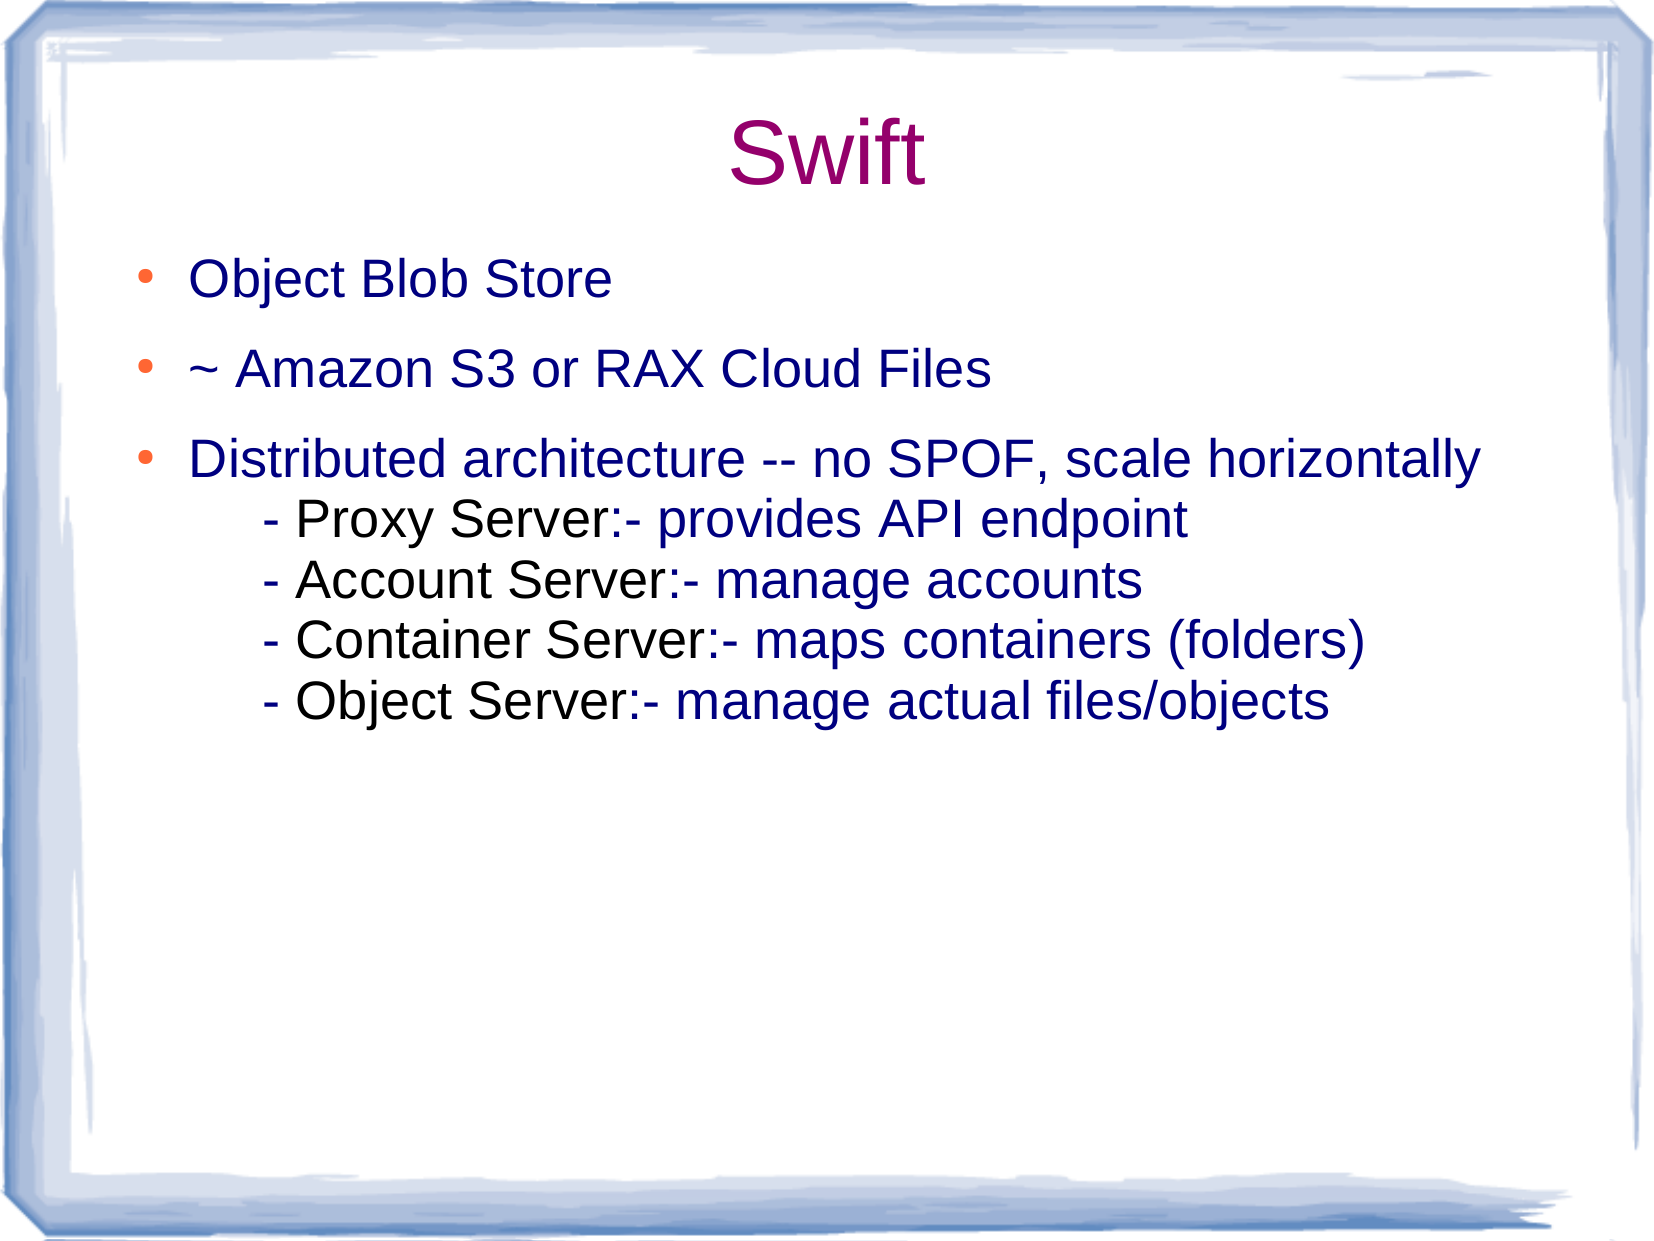

# Swift
Object Blob Store
~ Amazon S3 or RAX Cloud Files
Distributed architecture -- no SPOF, scale horizontally
	- Proxy Server:- provides API endpoint
	- Account Server:- manage accounts
	- Container Server:- maps containers (folders)
	- Object Server:- manage actual files/objects